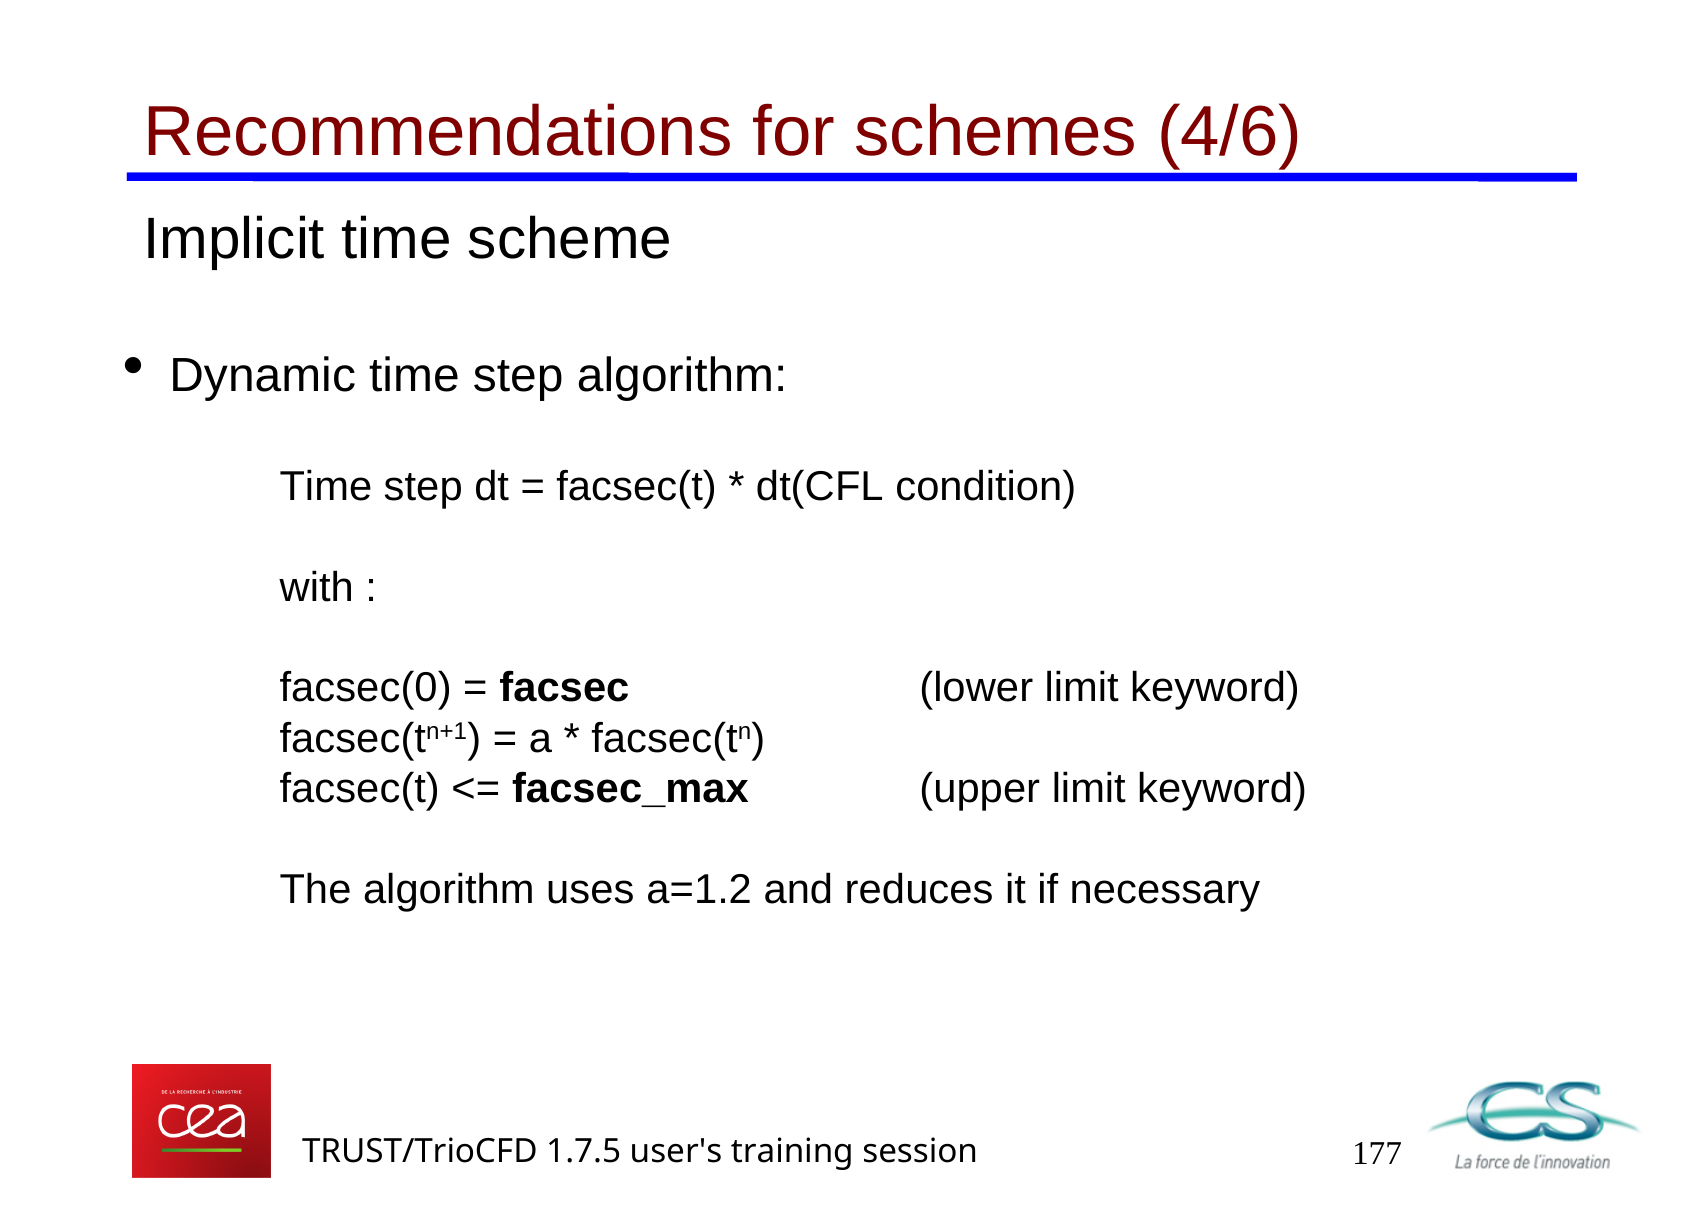

# Recommendations for schemes (4/6)
Implicit time scheme
Dynamic time step algorithm:
Time step dt = facsec(t) * dt(CFL condition)
with :
facsec(0) = facsec 		(lower limit keyword)
facsec(tn+1) = a * facsec(tn)
facsec(t) <= facsec_max 		(upper limit keyword)
The algorithm uses a=1.2 and reduces it if necessary
TRUST/TrioCFD 1.7.5 user's training session
177